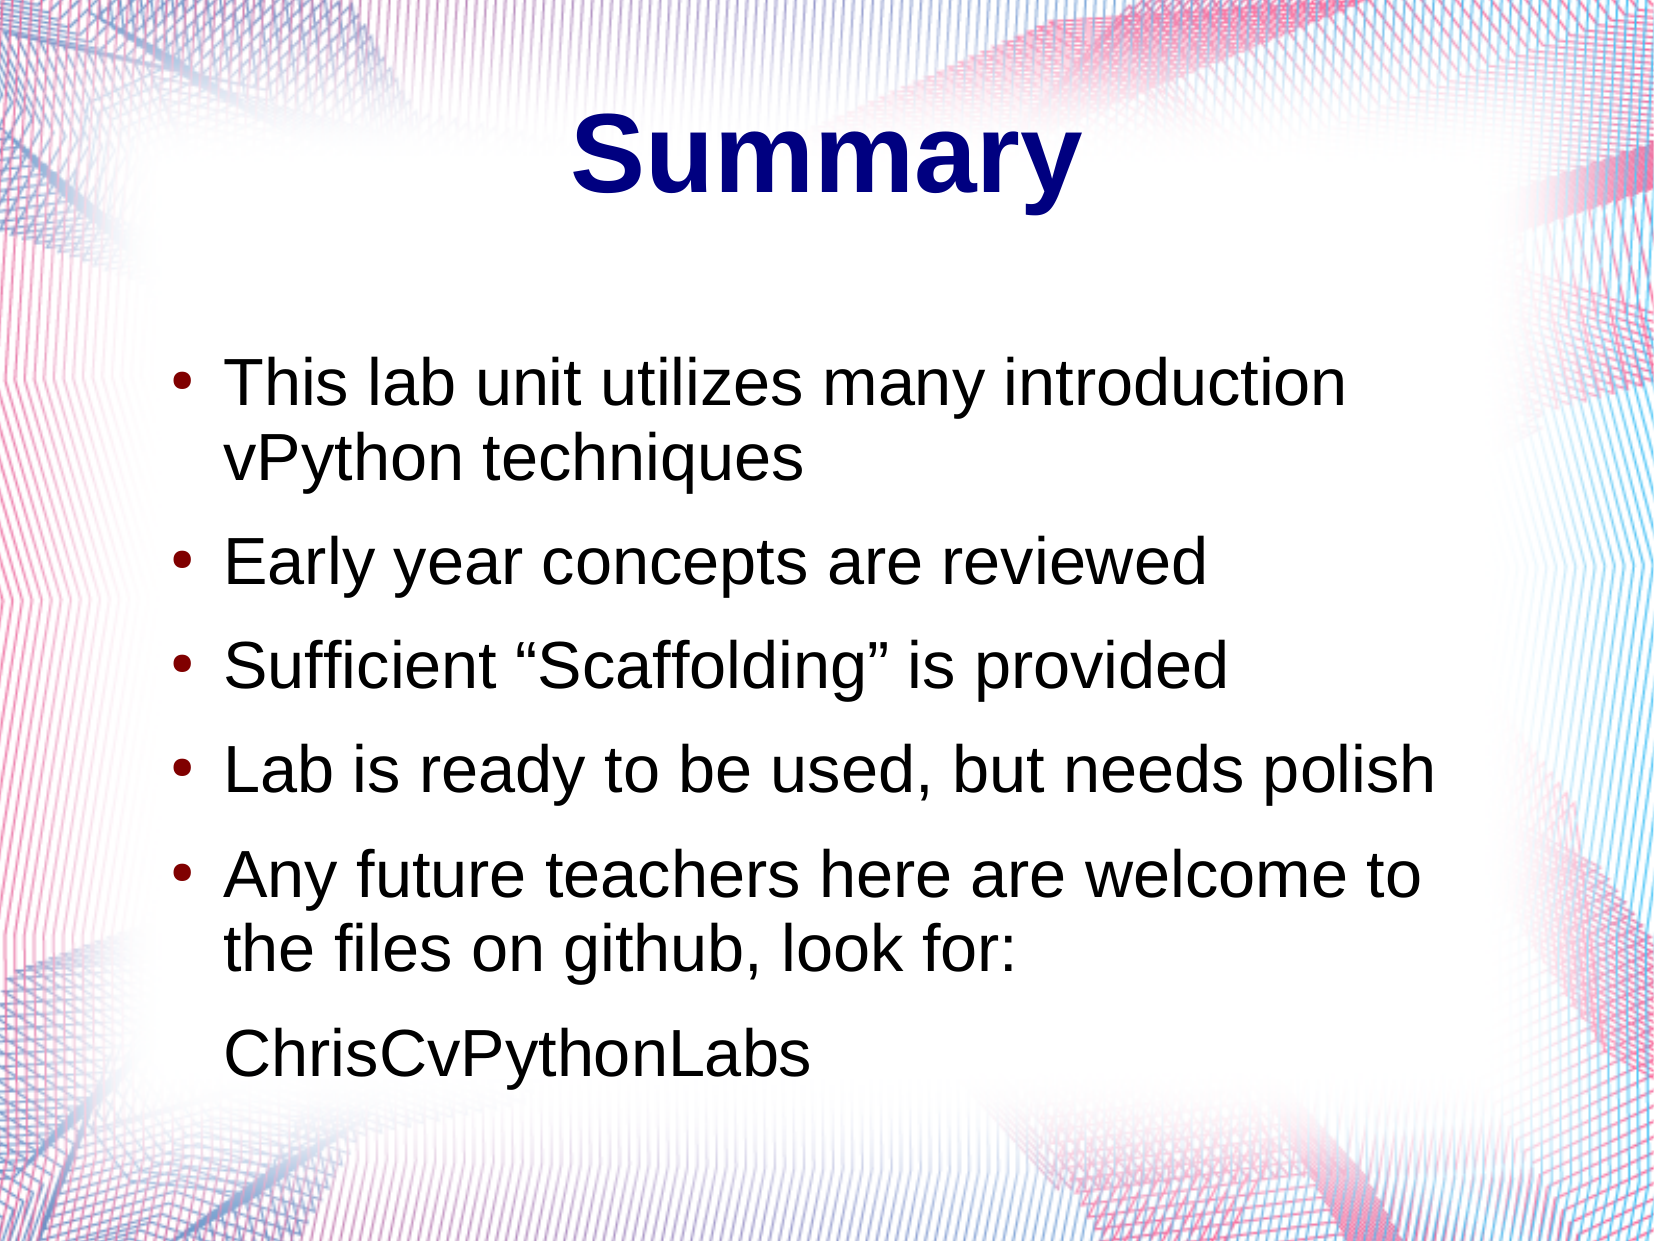

# Summary
This lab unit utilizes many introduction vPython techniques
Early year concepts are reviewed
Sufficient “Scaffolding” is provided
Lab is ready to be used, but needs polish
Any future teachers here are welcome to the files on github, look for:
ChrisCvPythonLabs